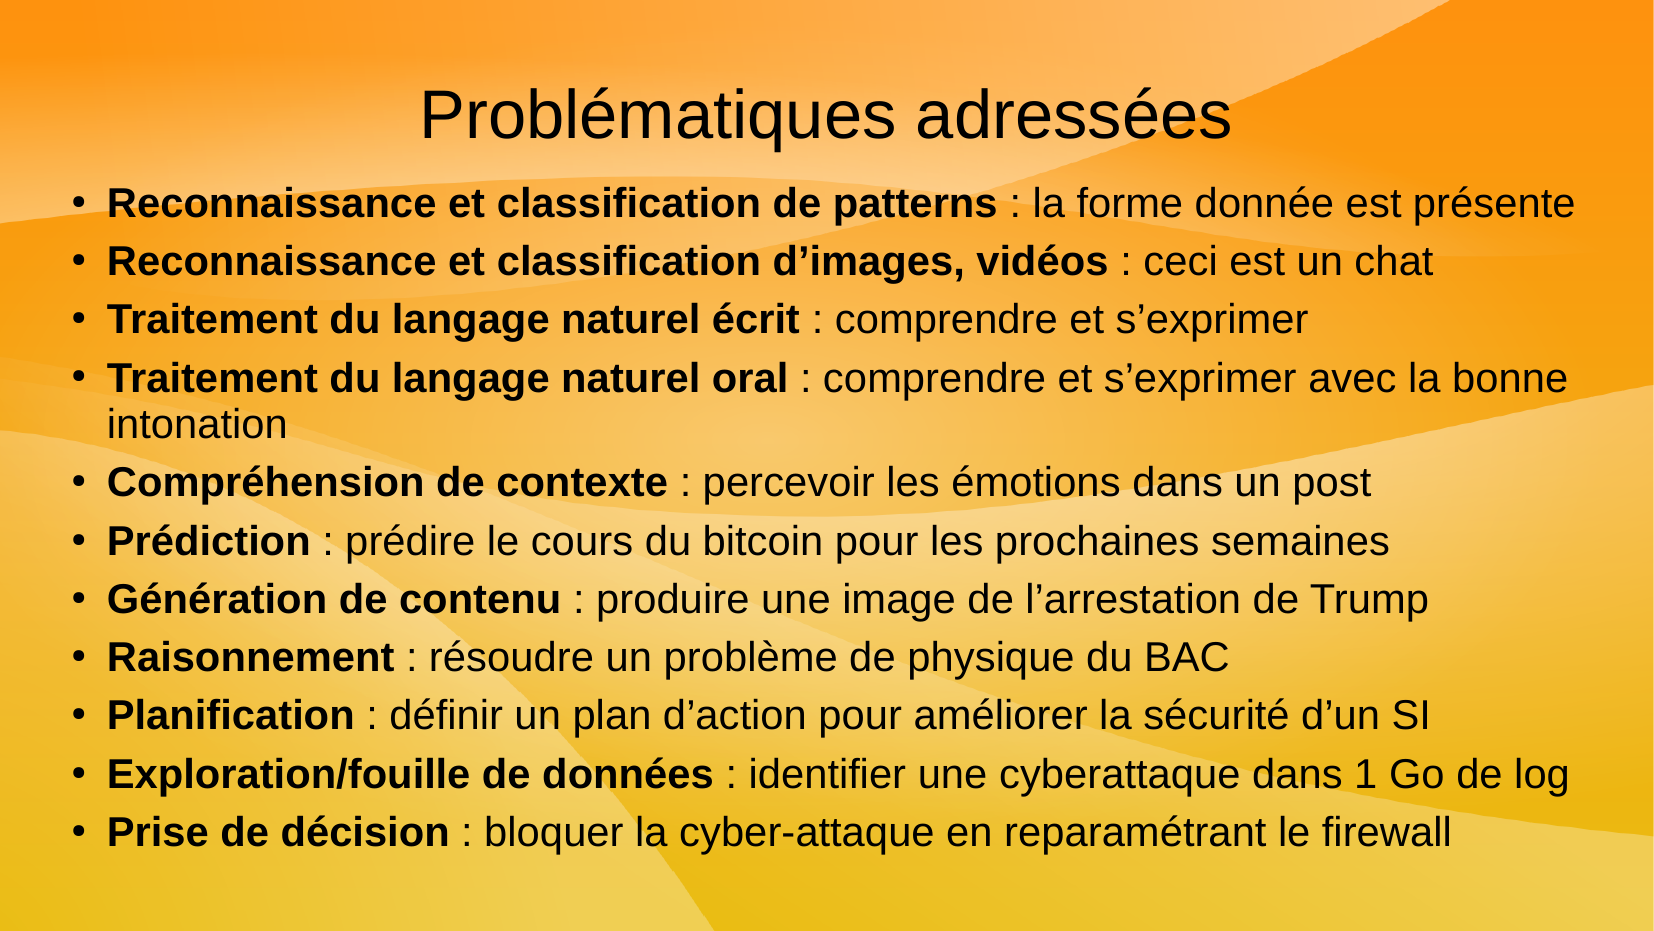

# Problématiques adressées
Reconnaissance et classification de patterns : la forme donnée est présente
Reconnaissance et classification d’images, vidéos : ceci est un chat
Traitement du langage naturel écrit : comprendre et s’exprimer
Traitement du langage naturel oral : comprendre et s’exprimer avec la bonne intonation
Compréhension de contexte : percevoir les émotions dans un post
Prédiction : prédire le cours du bitcoin pour les prochaines semaines
Génération de contenu : produire une image de l’arrestation de Trump
Raisonnement : résoudre un problème de physique du BAC
Planification : définir un plan d’action pour améliorer la sécurité d’un SI
Exploration/fouille de données : identifier une cyberattaque dans 1 Go de log
Prise de décision : bloquer la cyber-attaque en reparamétrant le firewall